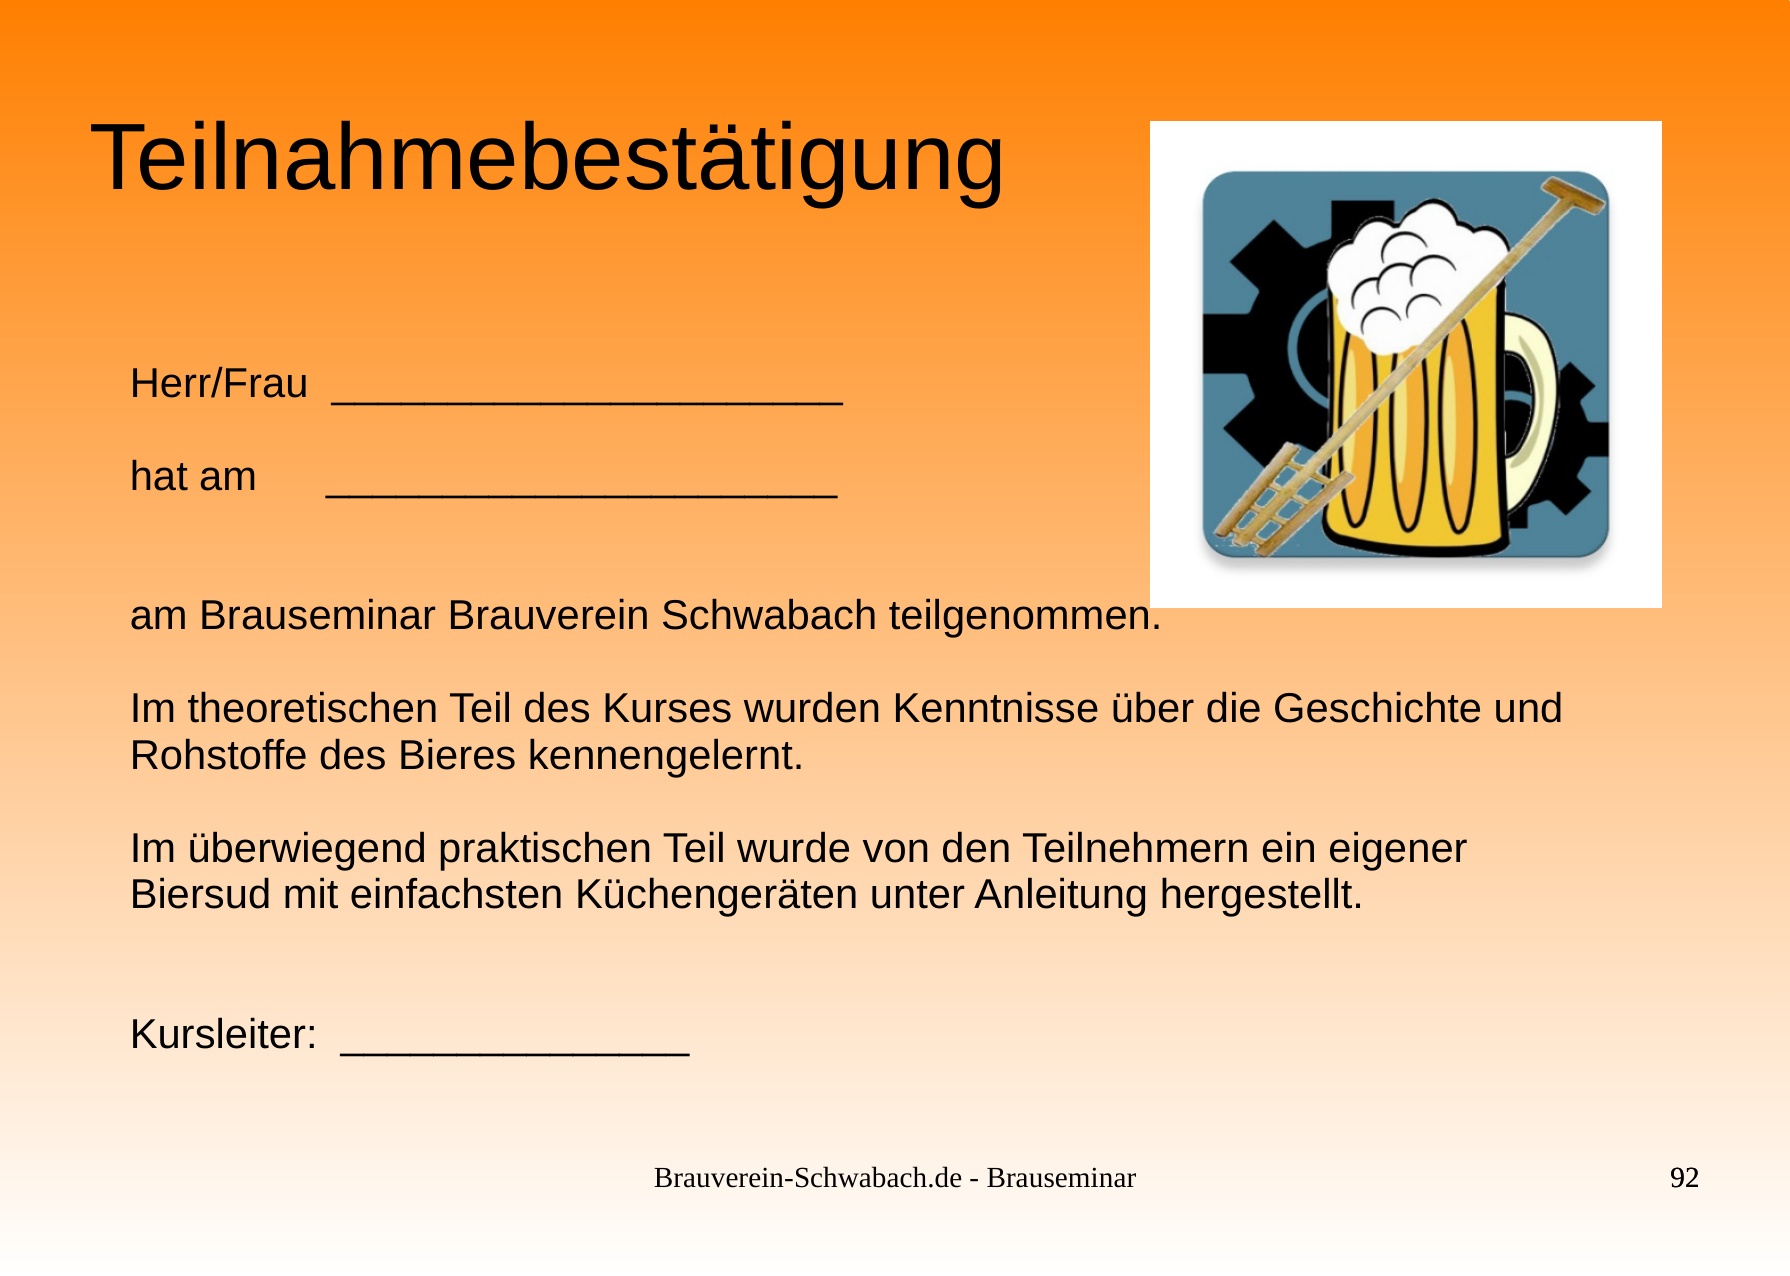

# Teilnahmebestätigung
Herr/Frau ______________________
hat am ______________________
am Brauseminar Brauverein Schwabach teilgenommen.
Im theoretischen Teil des Kurses wurden Kenntnisse über die Geschichte und Rohstoffe des Bieres kennengelernt.
Im überwiegend praktischen Teil wurde von den Teilnehmern ein eigener Biersud mit einfachsten Küchengeräten unter Anleitung hergestellt.
Kursleiter: _______________
Brauverein-Schwabach.de - Brauseminar
92